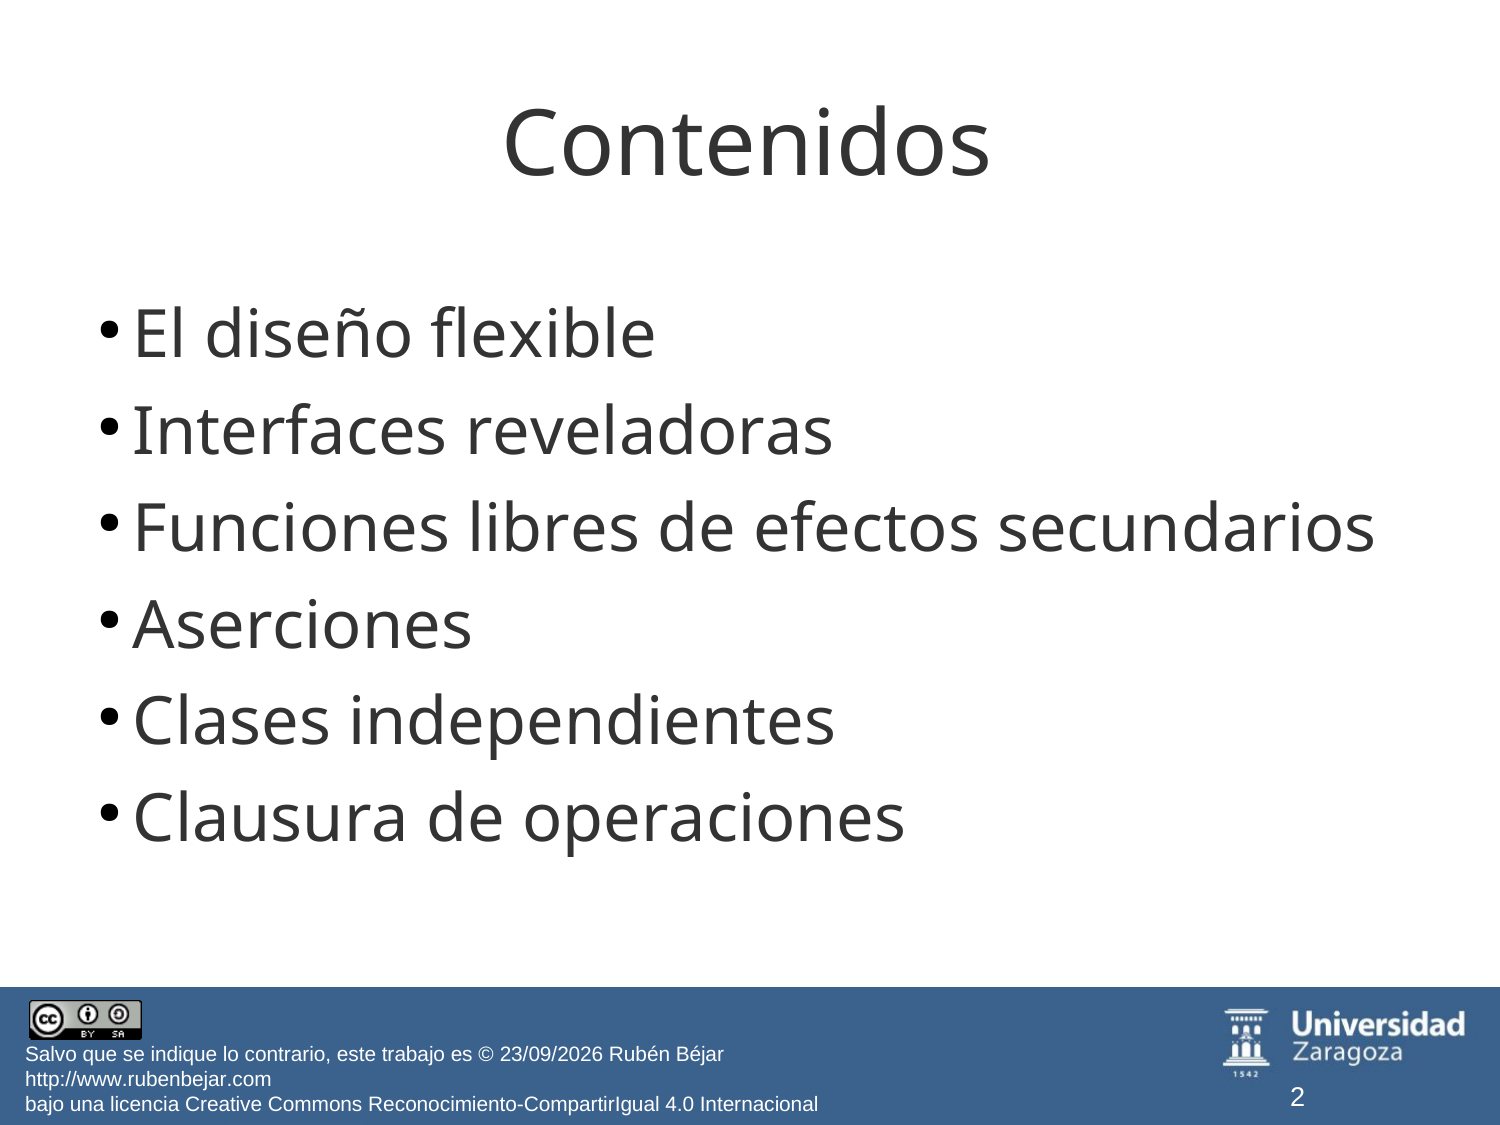

# Contenidos
El diseño flexible
Interfaces reveladoras
Funciones libres de efectos secundarios
Aserciones
Clases independientes
Clausura de operaciones